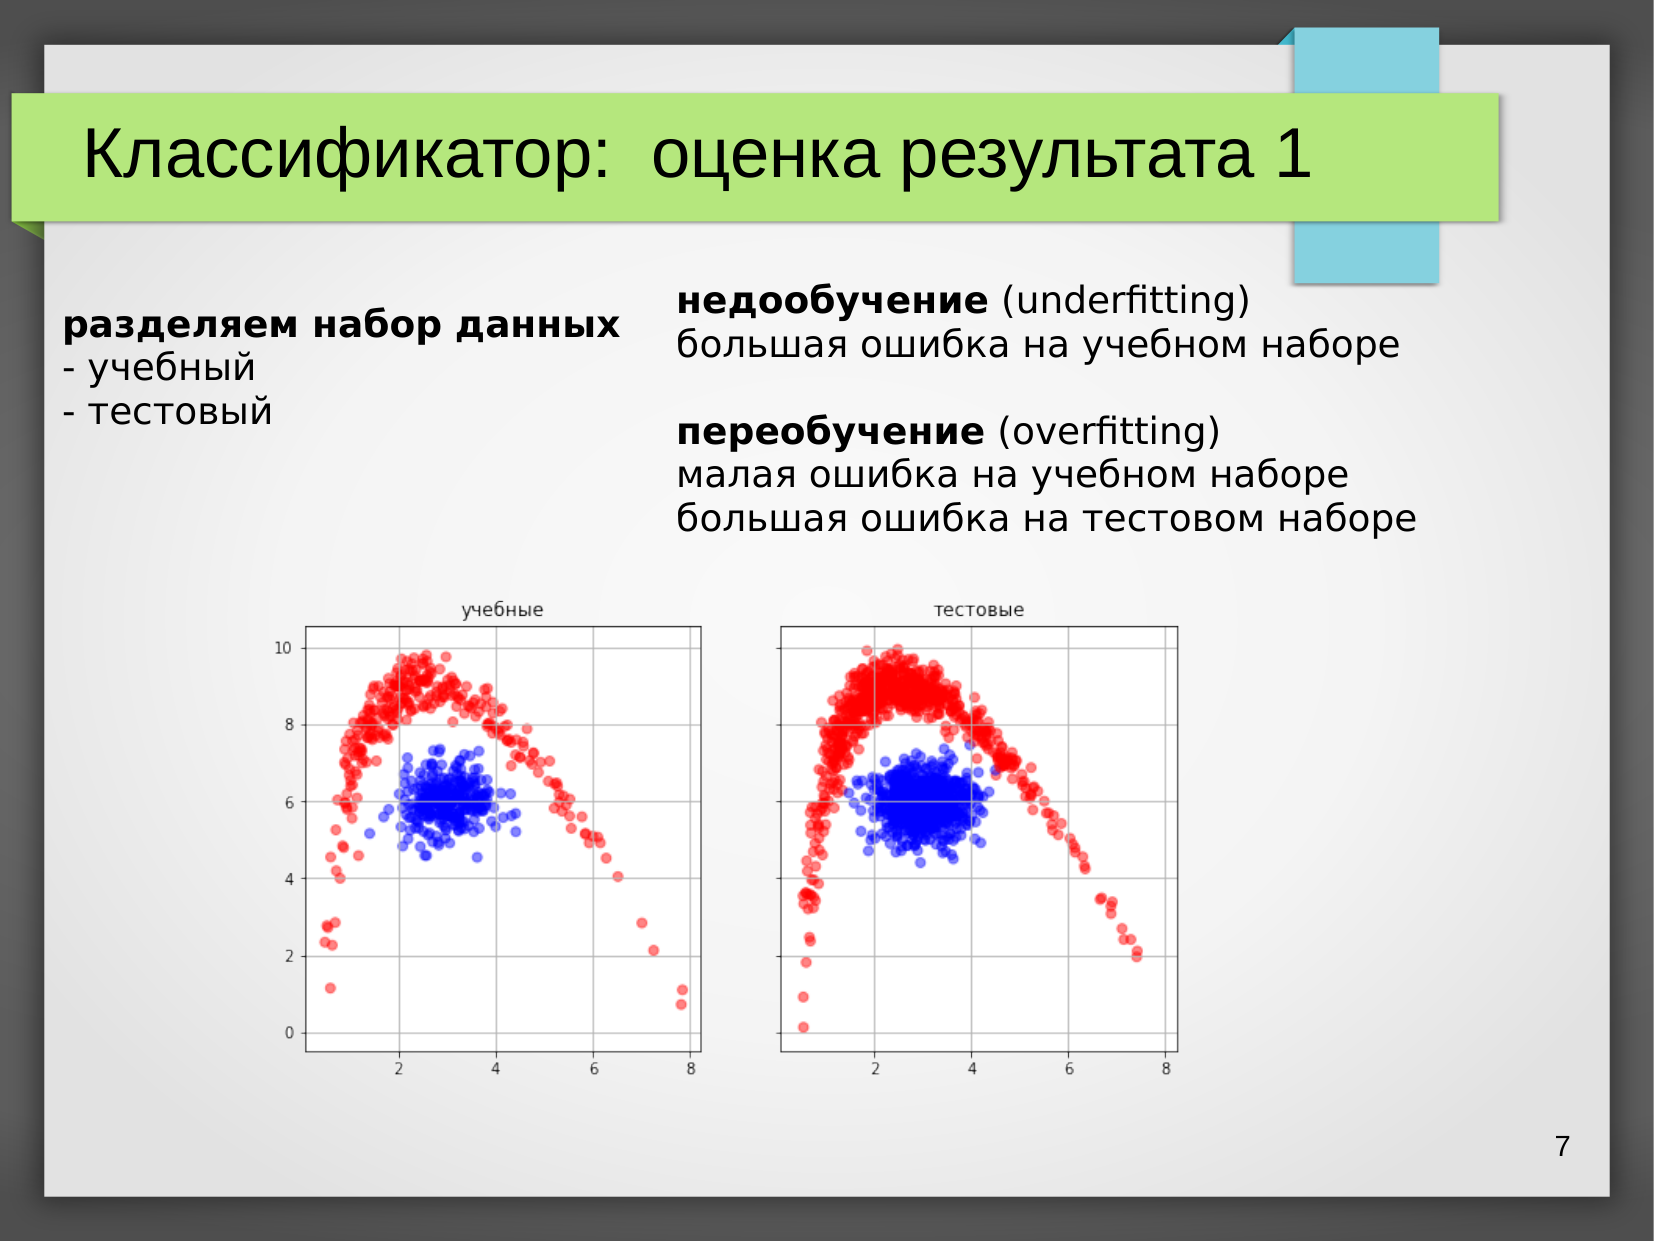

# Классификатор: оценка результата 1
недообучение (underfitting)
большая ошибка на учебном наборе
переобучение (overfitting)
малая ошибка на учебном наборе
большая ошибка на тестовом наборе
разделяем набор данных
- учебный
- тестовый
7